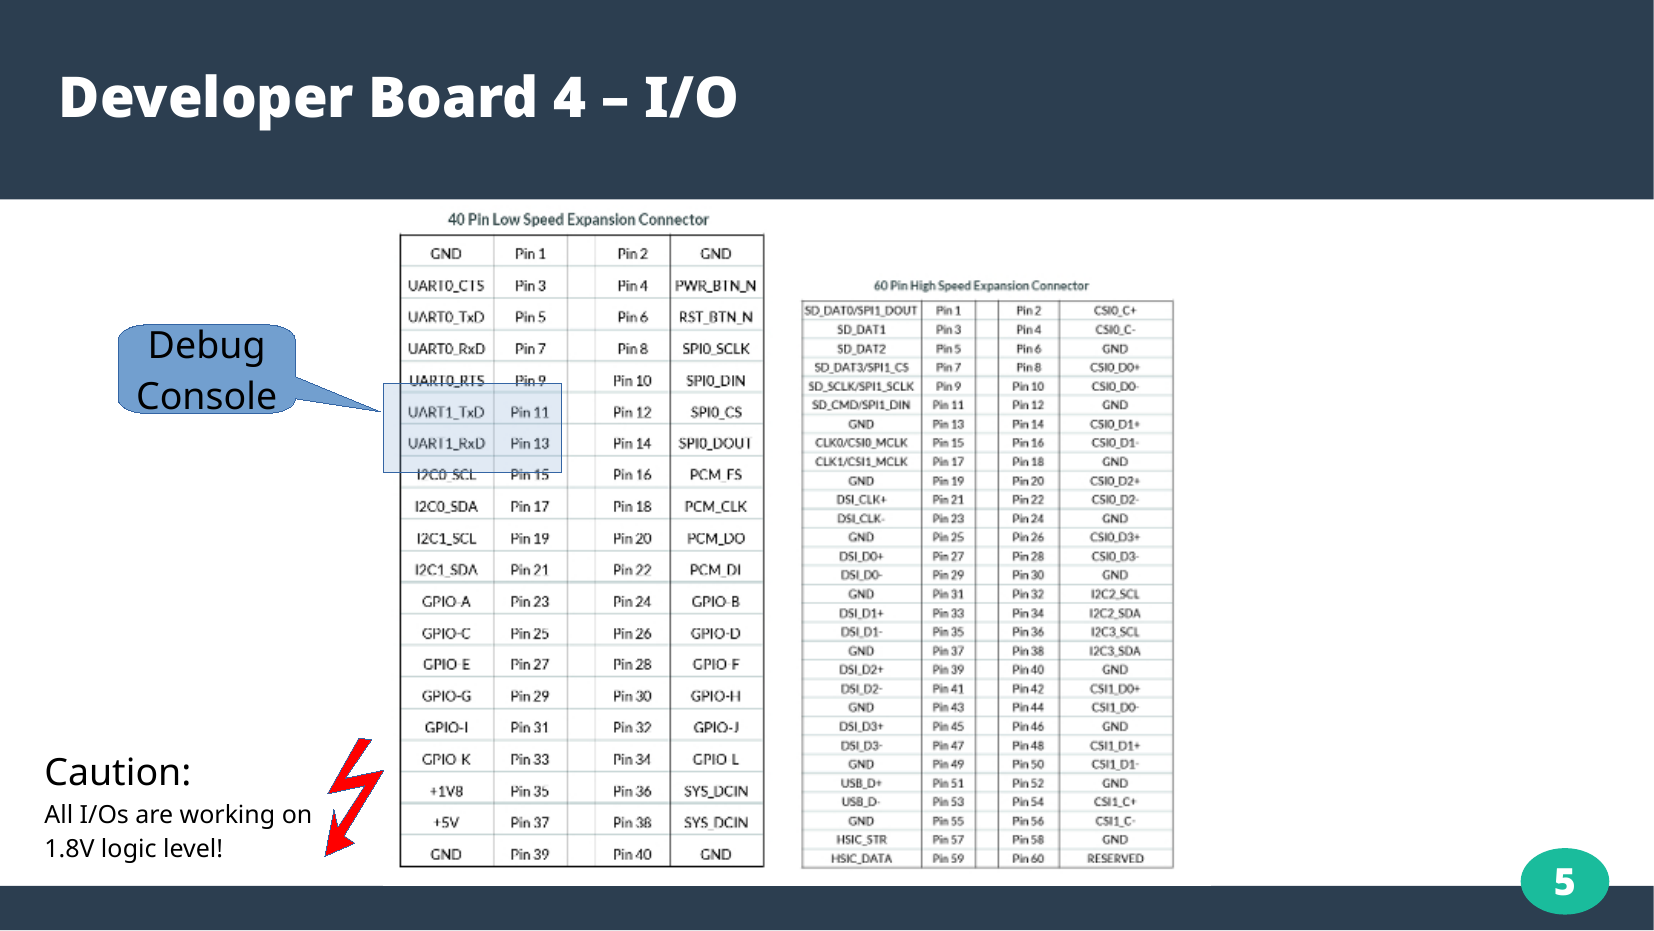

# Developer Board 4 – I/O
Debug
Console
Caution:
All I/Os are working on 1.8V logic level!
5